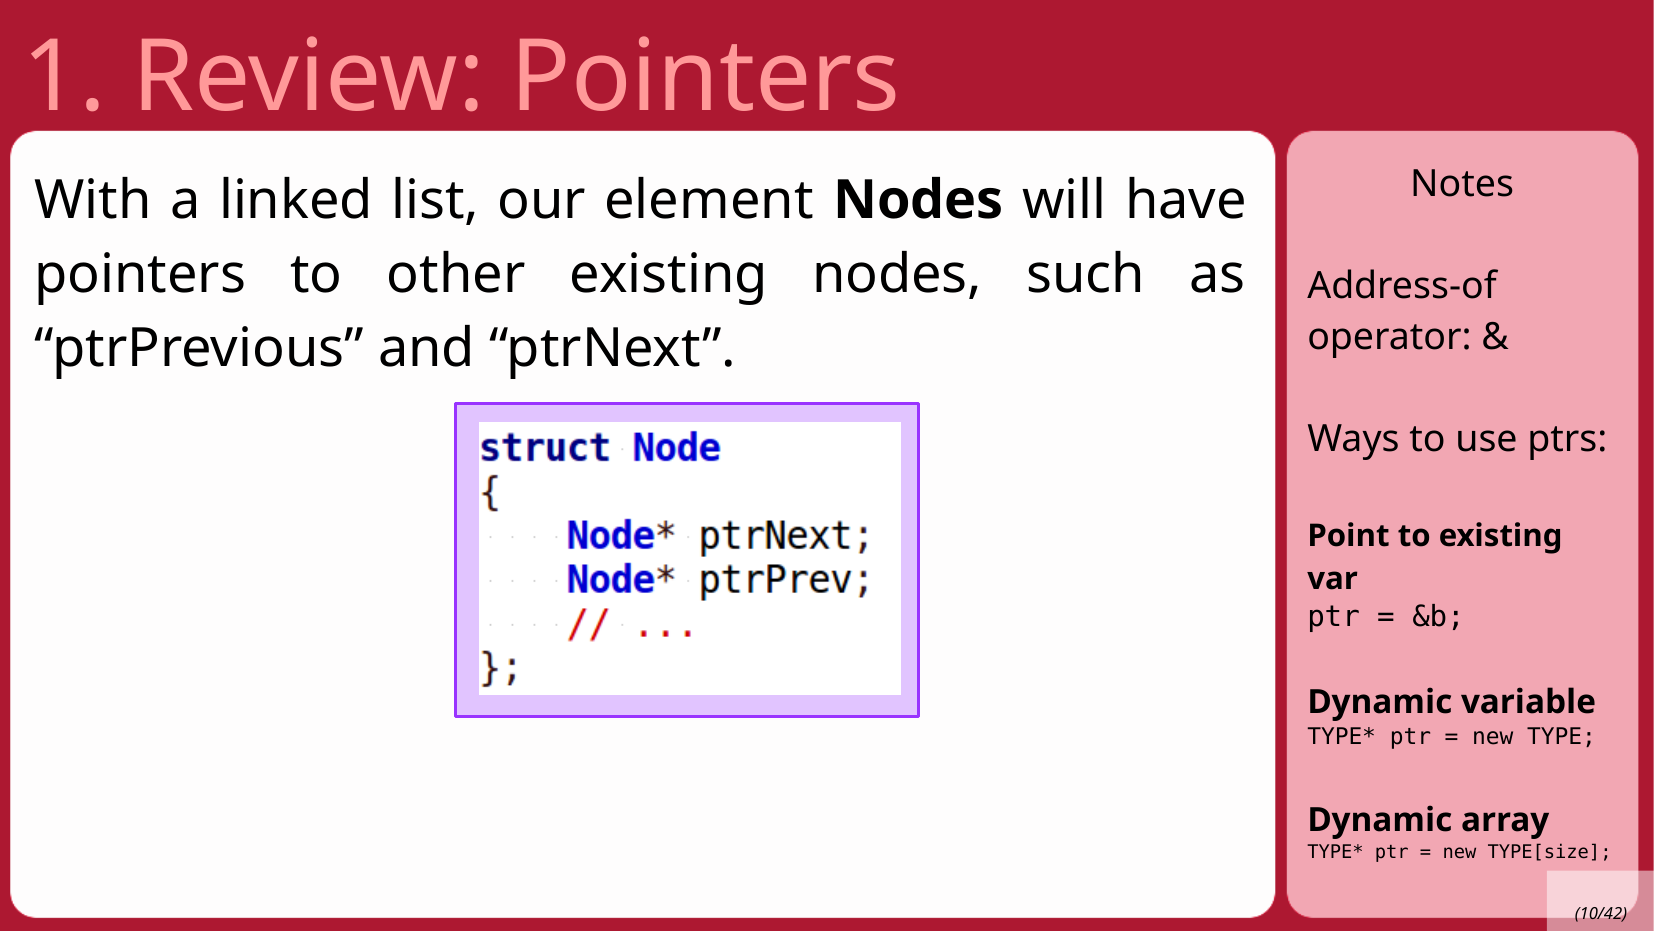

# 1. Review: Pointers
Notes
Address-of operator: &
Ways to use ptrs:
Point to existing var
ptr = &b;
Dynamic variable
TYPE* ptr = new TYPE;
Dynamic array
TYPE* ptr = new TYPE[size];
With a linked list, our element Nodes will have pointers to other existing nodes, such as “ptrPrevious” and “ptrNext”.